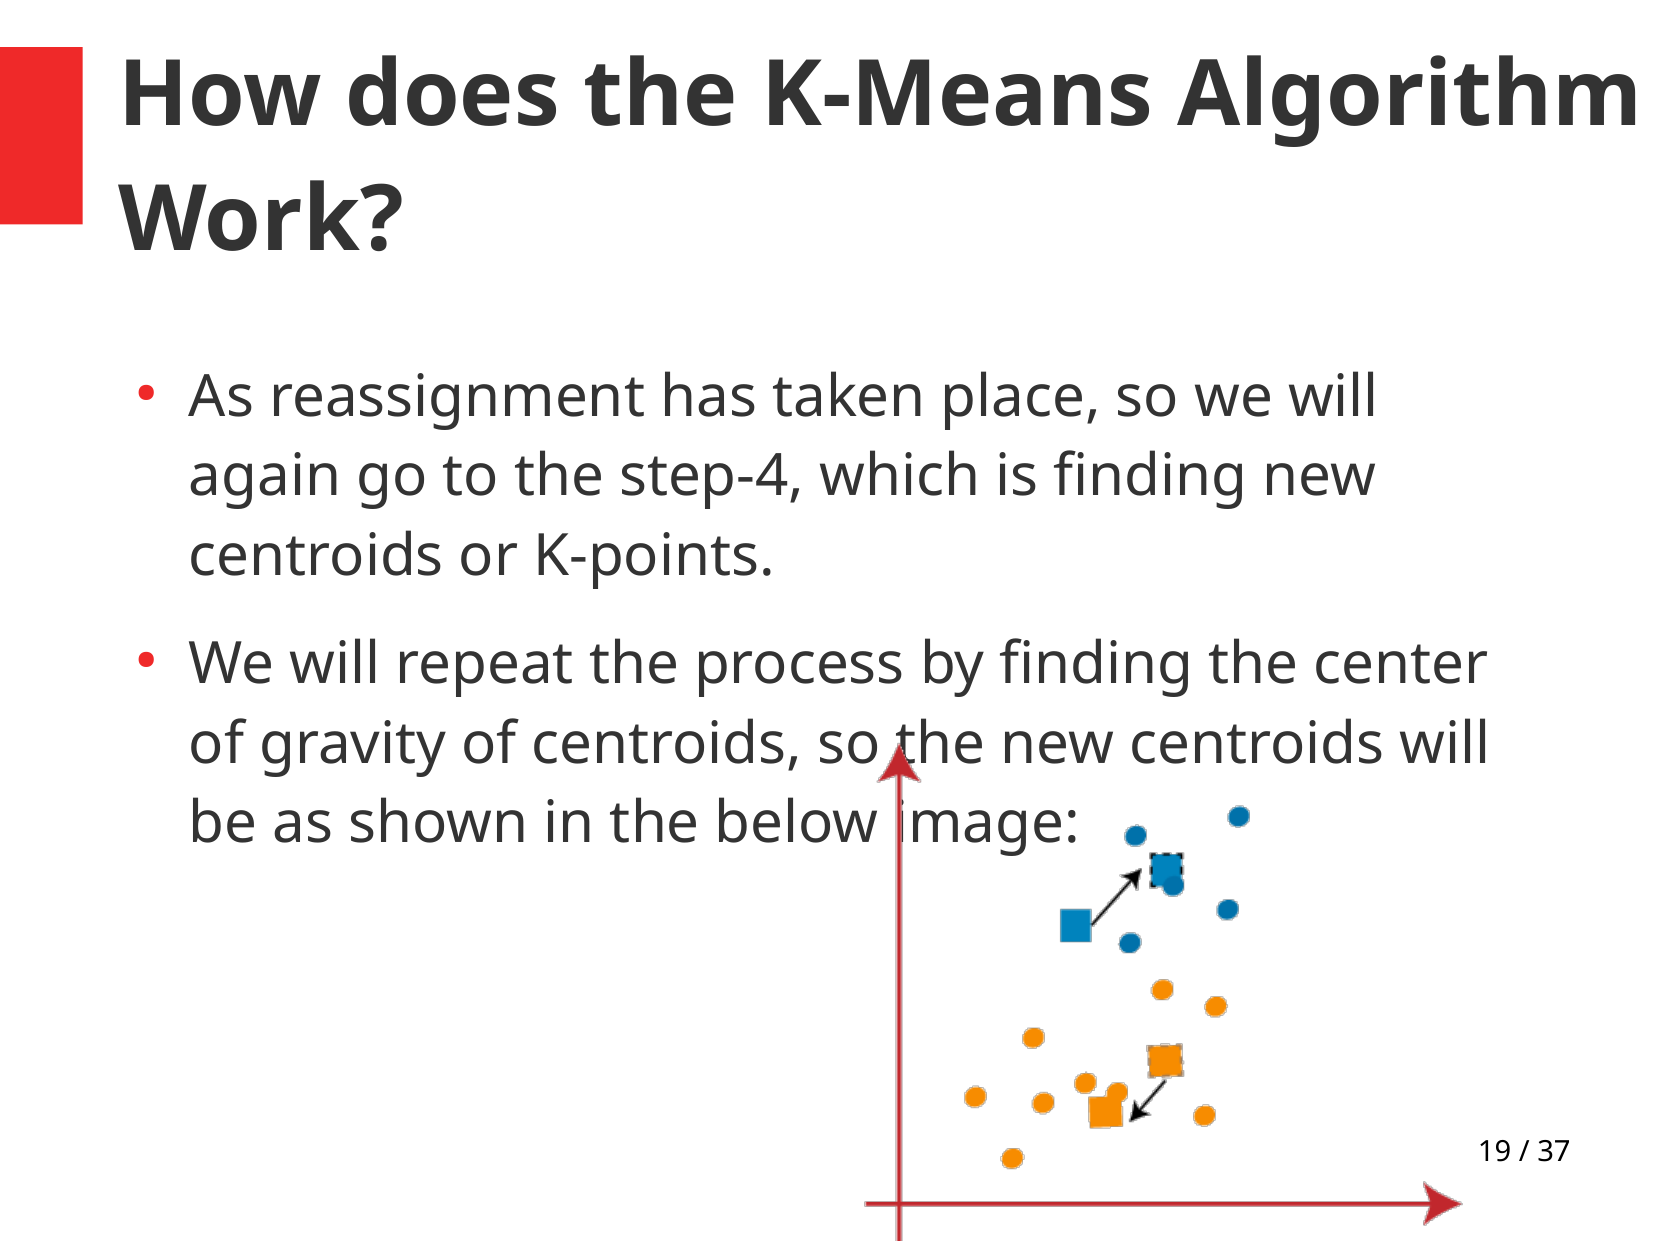

# How does the K-Means Algorithm Work?
As reassignment has taken place, so we will again go to the step-4, which is finding new centroids or K-points.
We will repeat the process by finding the center of gravity of centroids, so the new centroids will be as shown in the below image:
19